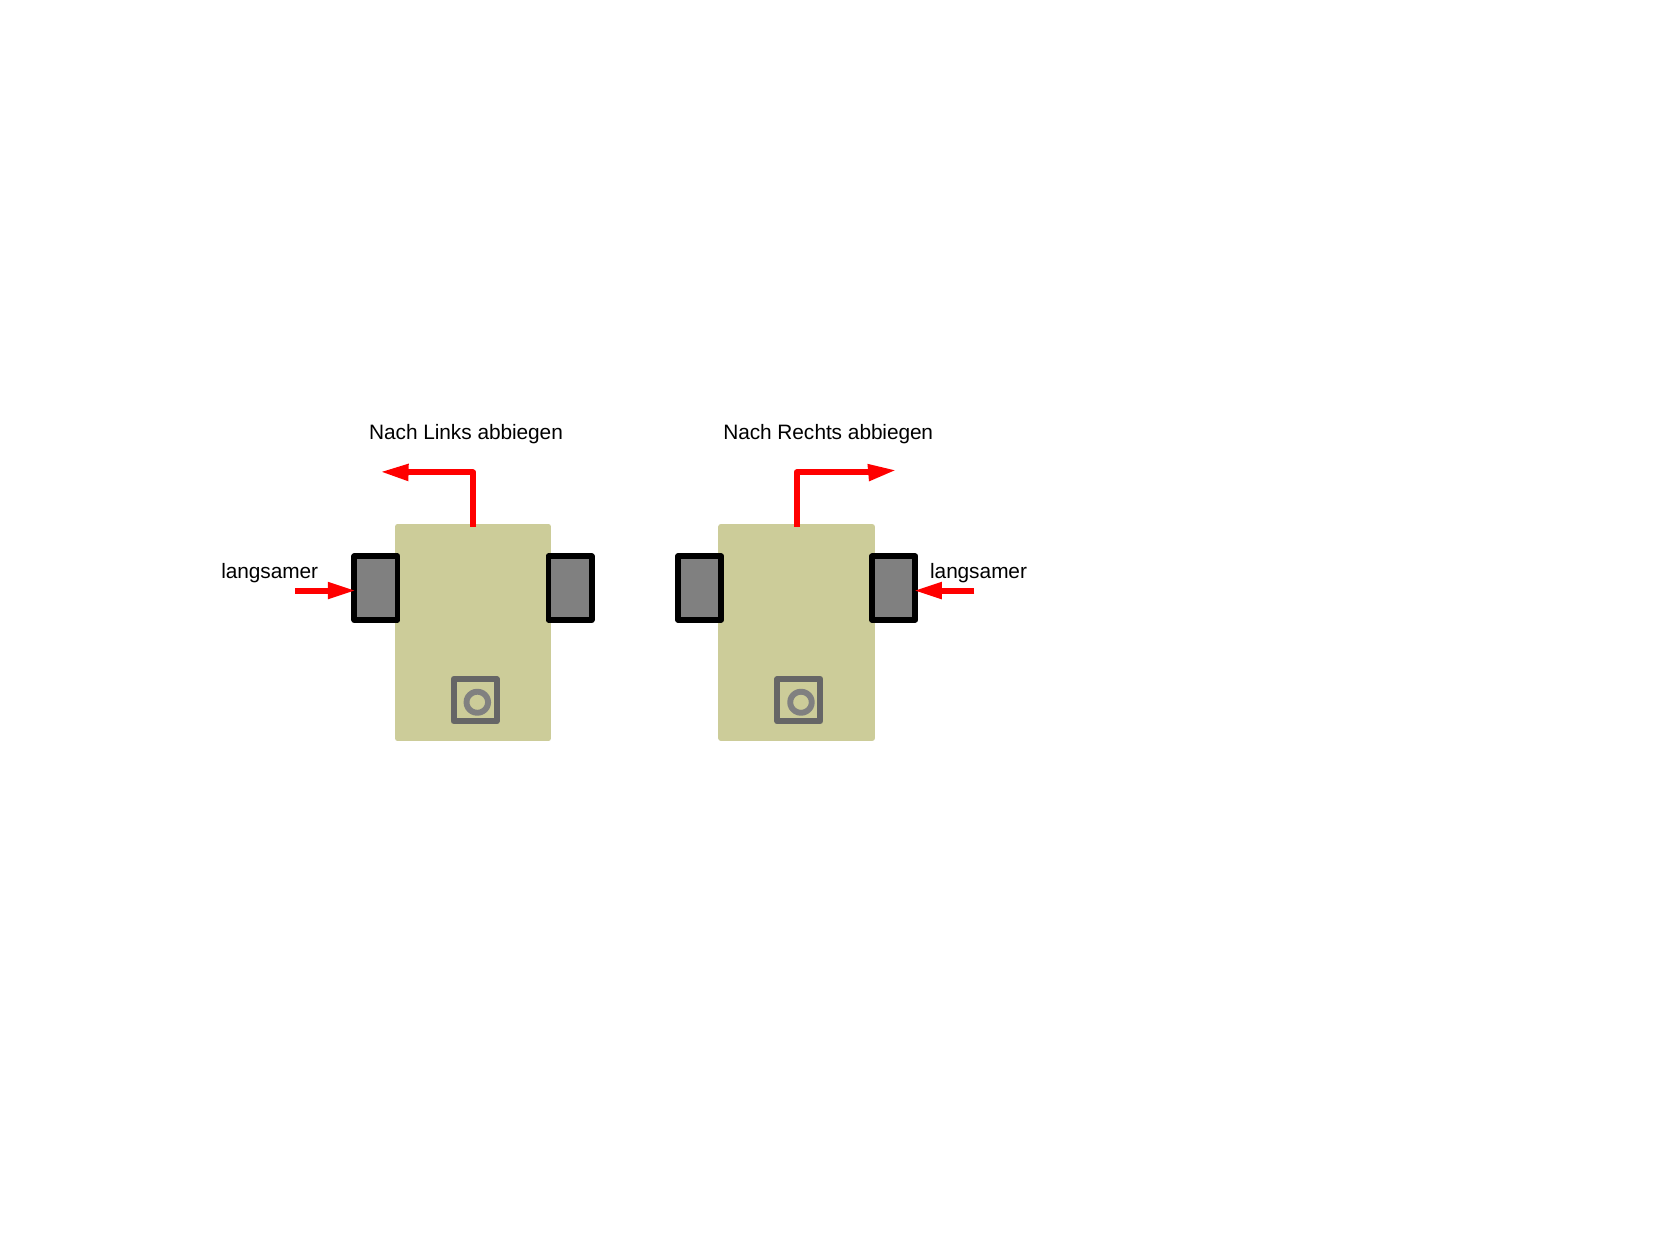

Nach Links abbiegen
Nach Rechts abbiegen
langsamer
langsamer